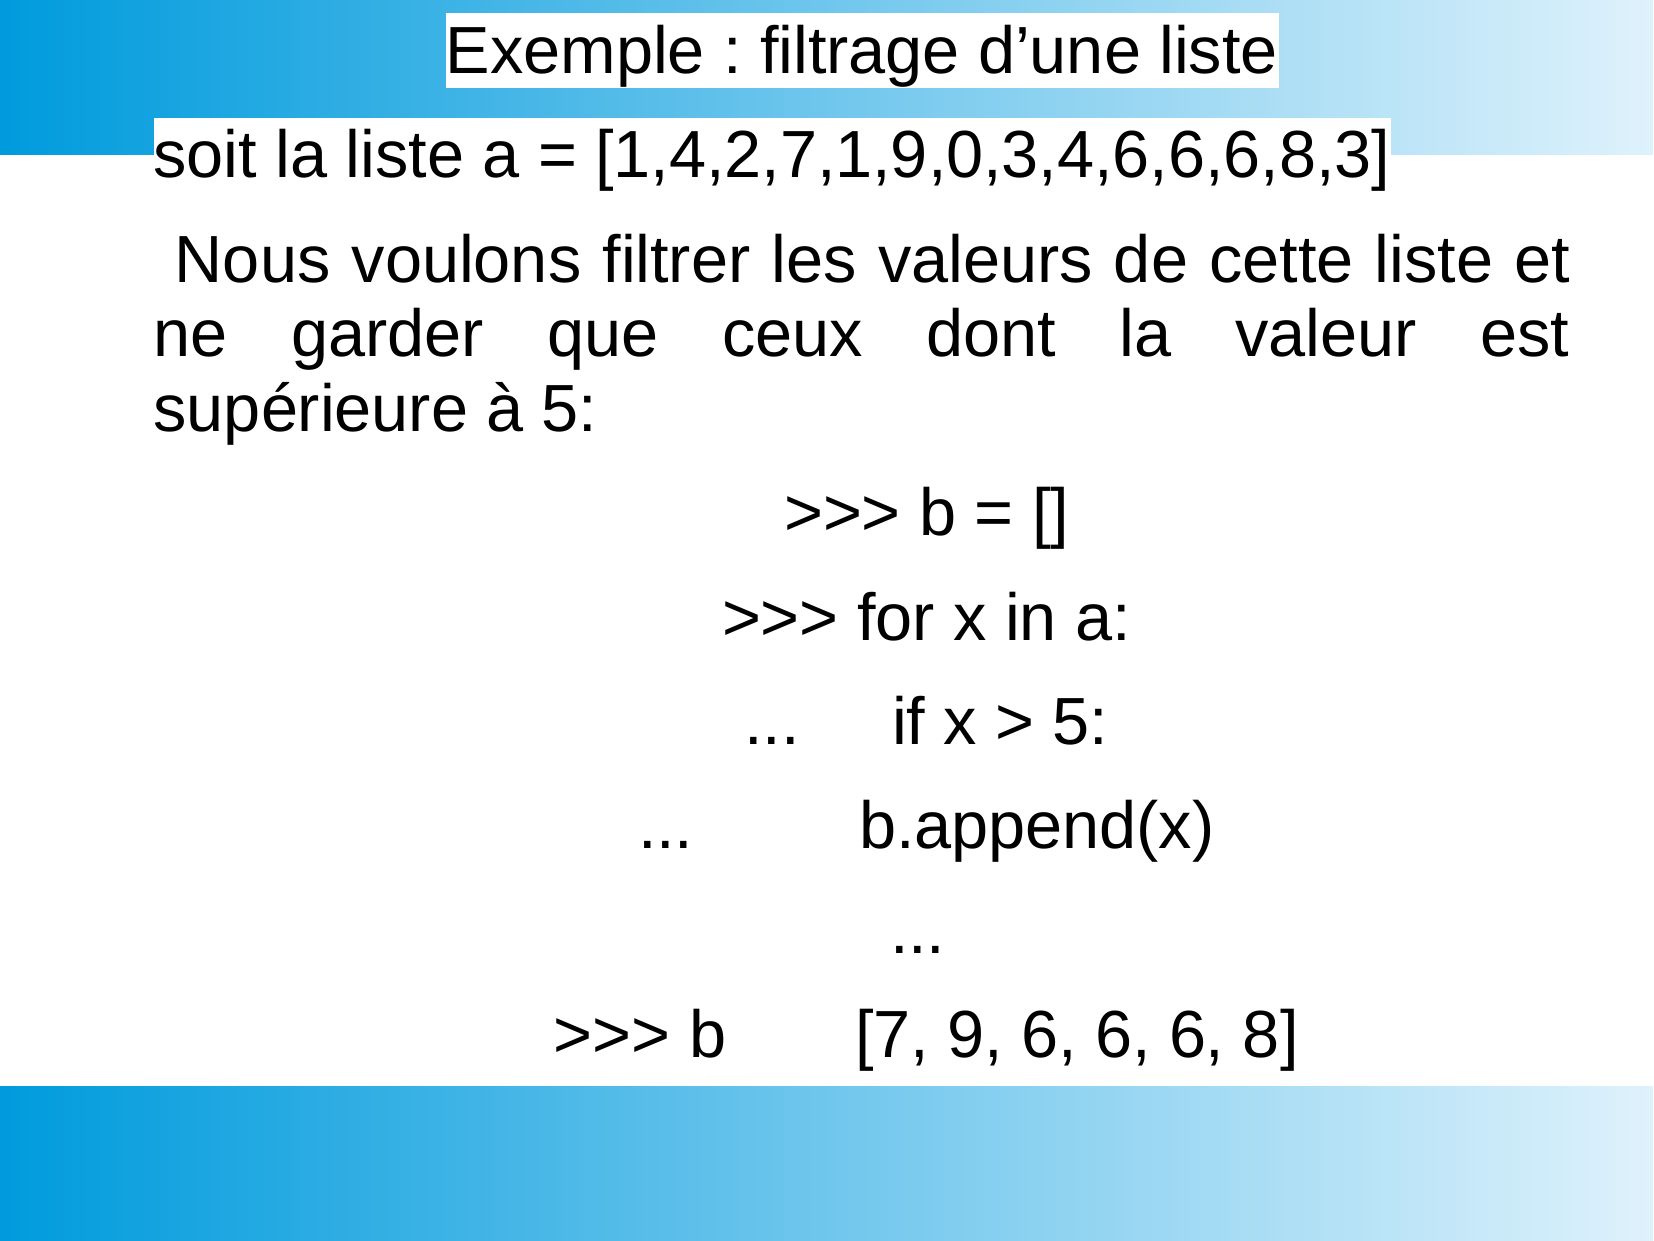

# Exemple : filtrage d’une liste
soit la liste a = [1,4,2,7,1,9,0,3,4,6,6,6,8,3]
 Nous voulons filtrer les valeurs de cette liste et ne garder que ceux dont la valeur est supérieure à 5:
 >>> b = []
 >>> for x in a:
 ... if x > 5:
 ... b.append(x)
 ...
 >>> b [7, 9, 6, 6, 6, 8]